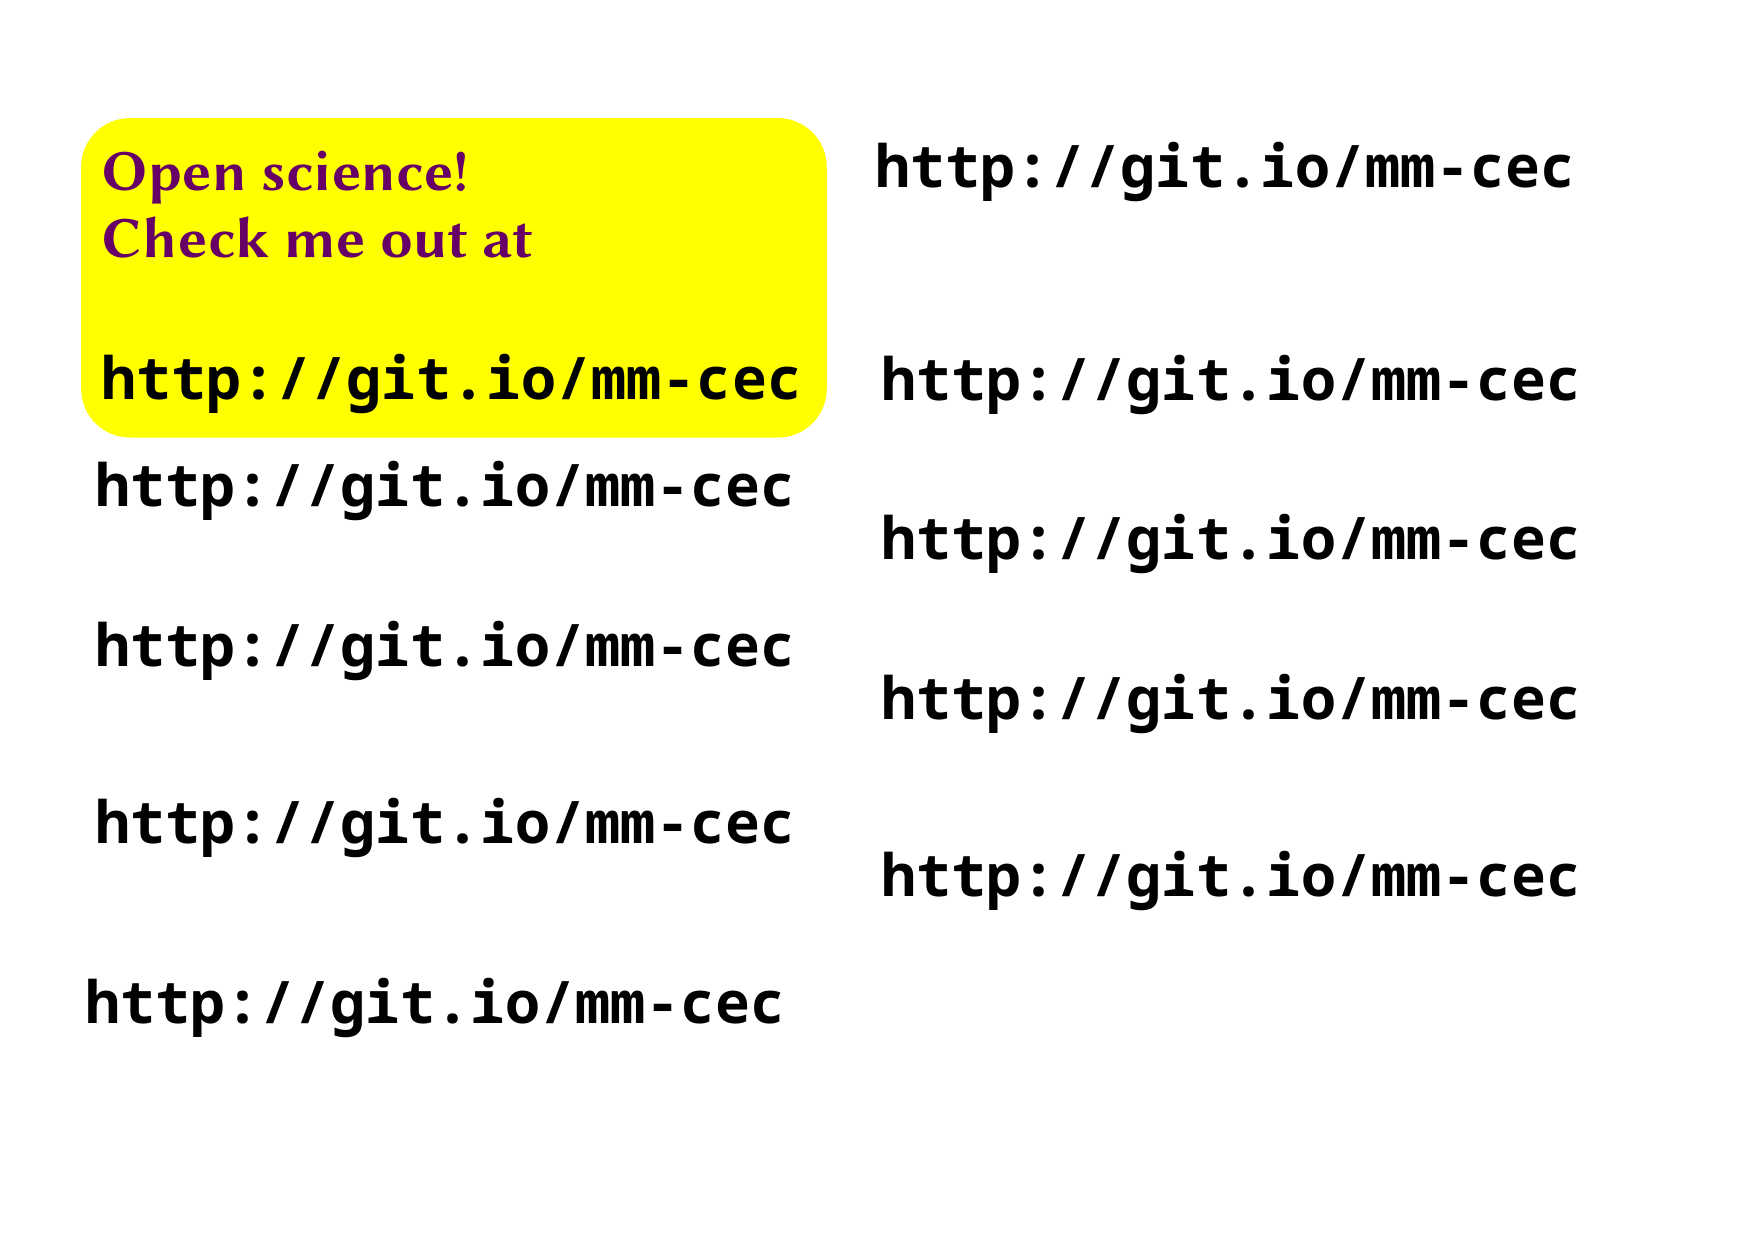

Open science!
Check me out at
http://git.io/mm-cec
http://git.io/mm-cec
http://git.io/mm-cec
http://git.io/mm-cec
http://git.io/mm-cec
http://git.io/mm-cec
http://git.io/mm-cec
http://git.io/mm-cec
http://git.io/mm-cec
http://git.io/mm-cec